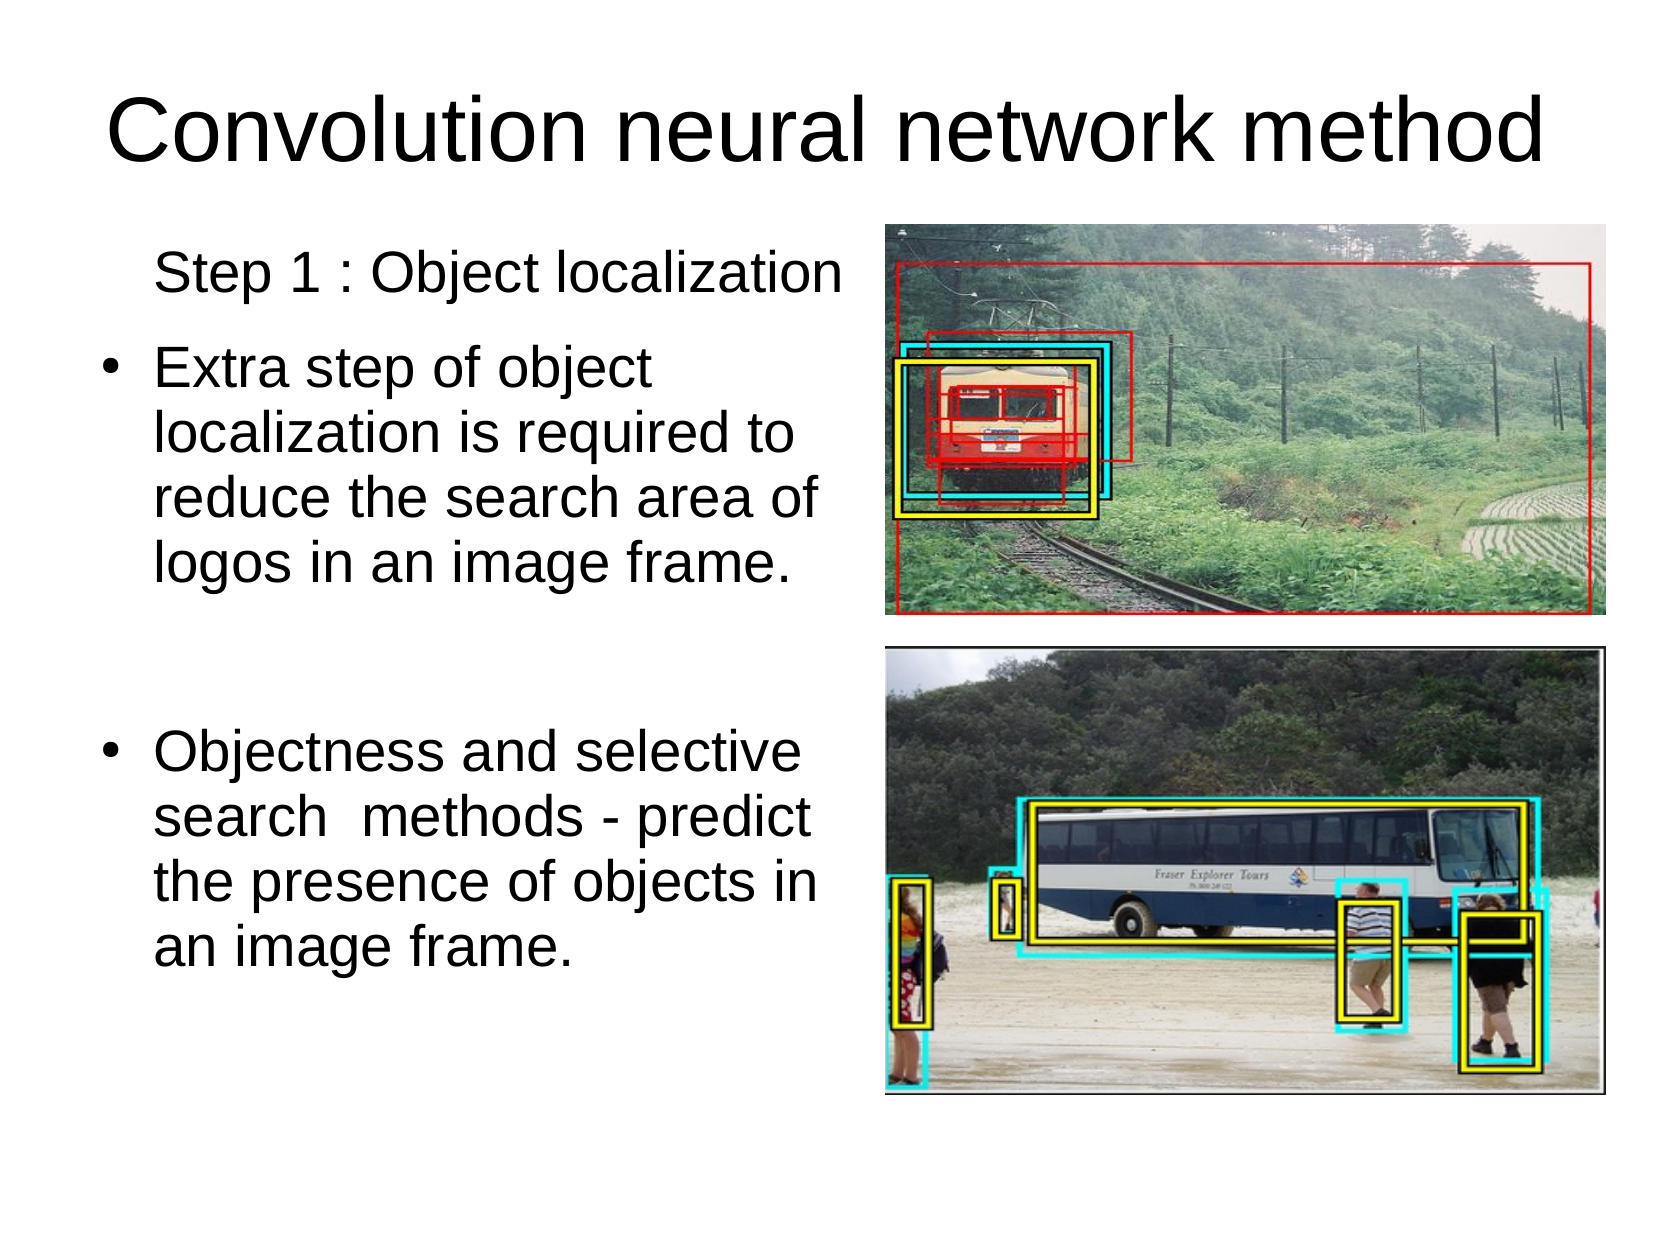

# Convolution neural network method
Step 1 : Object localization
Extra step of object localization is required to reduce the search area of logos in an image frame.
Objectness and selective search methods - predict the presence of objects in an image frame.